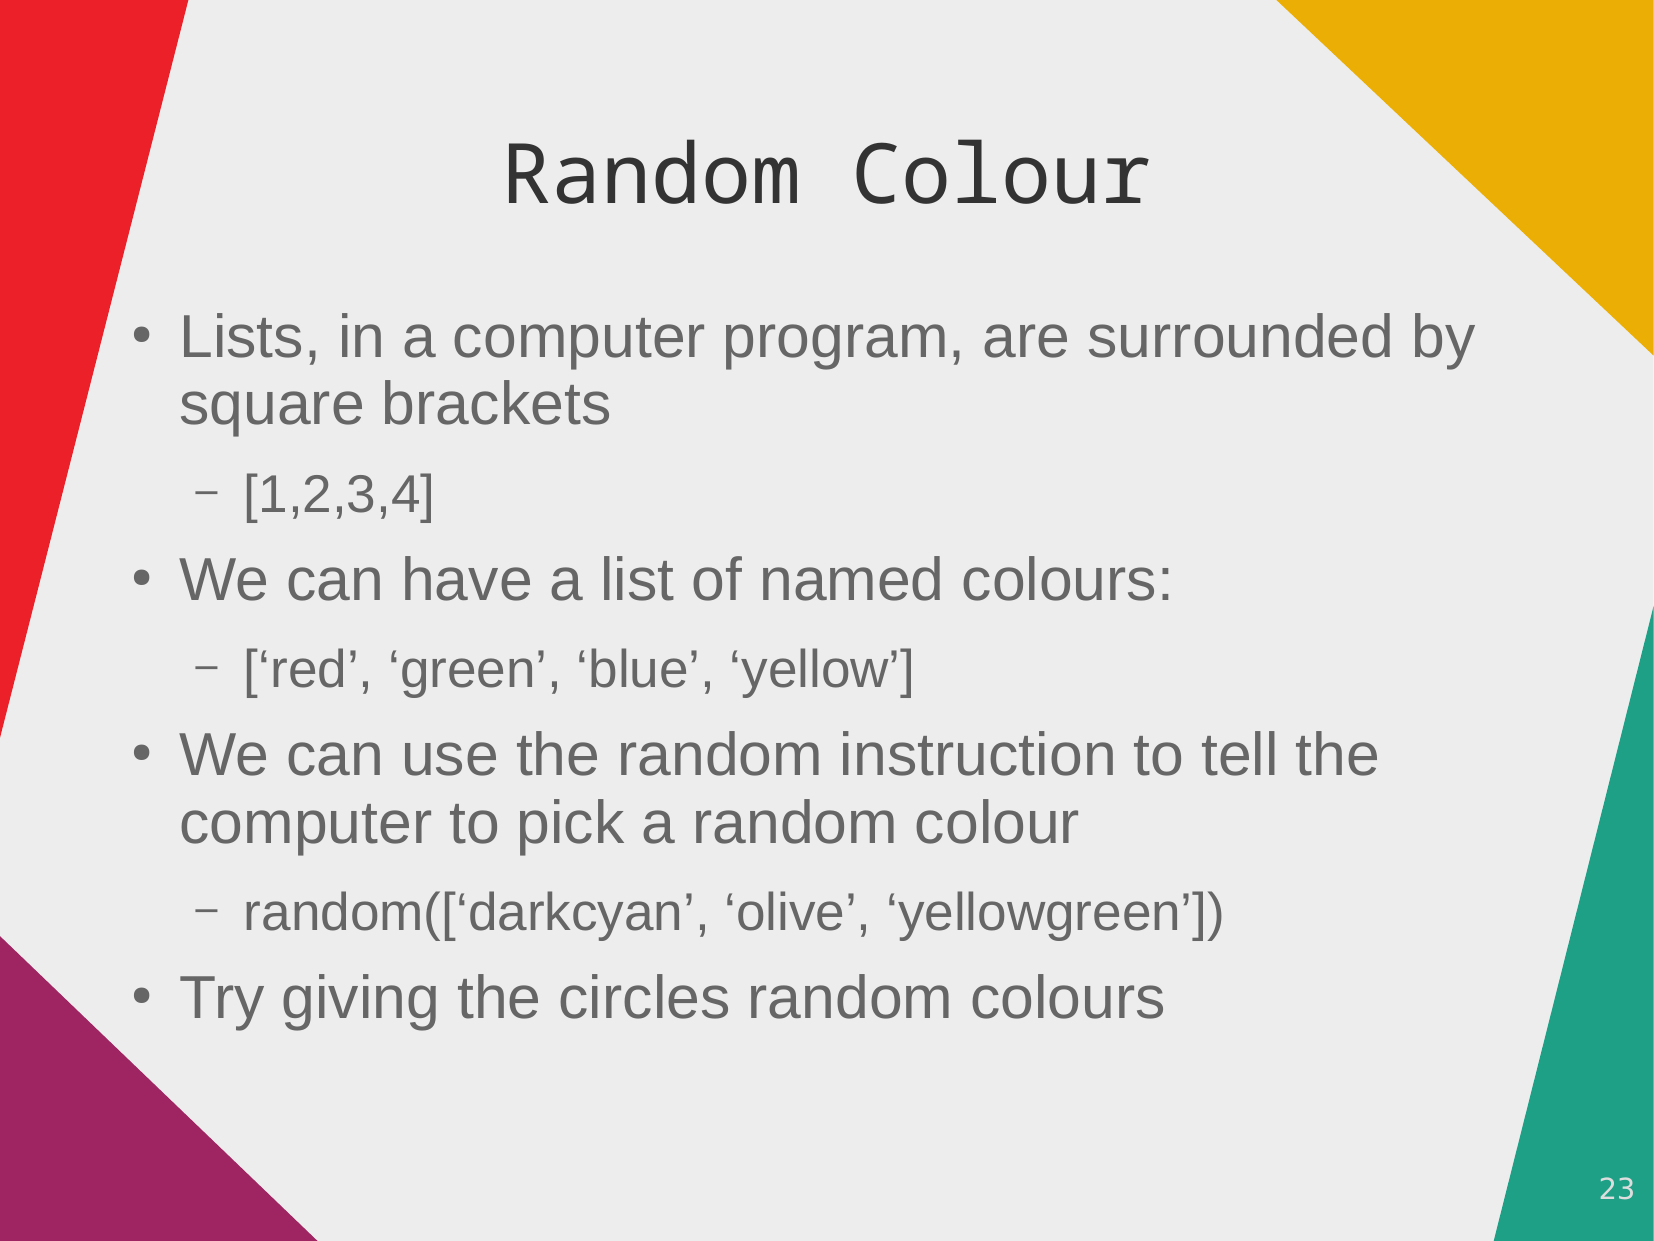

# Random Colour
Lists, in a computer program, are surrounded by square brackets
[1,2,3,4]
We can have a list of named colours:
[‘red’, ‘green’, ‘blue’, ‘yellow’]
We can use the random instruction to tell the computer to pick a random colour
random([‘darkcyan’, ‘olive’, ‘yellowgreen’])
Try giving the circles random colours
23